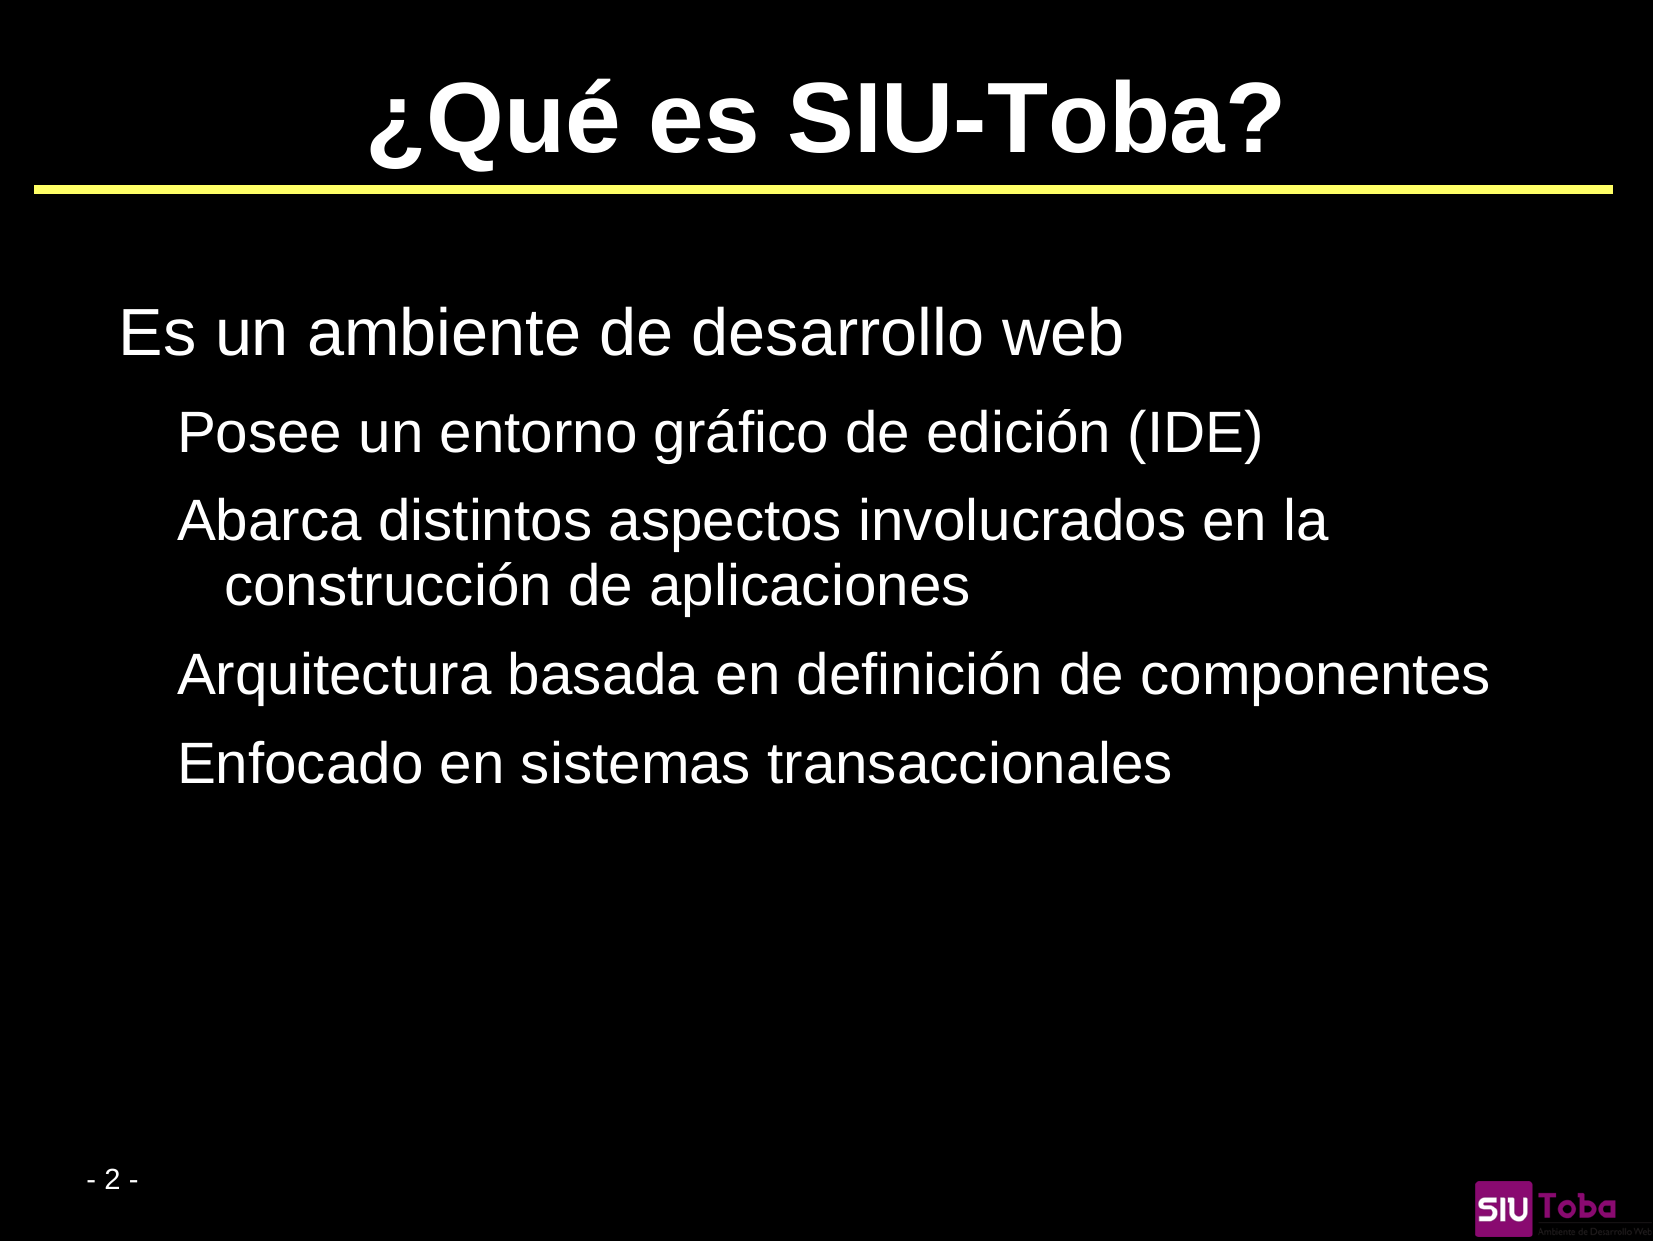

# ¿Qué es SIU-Toba?
 Es un ambiente de desarrollo web
Posee un entorno gráfico de edición (IDE)
Abarca distintos aspectos involucrados en la construcción de aplicaciones
Arquitectura basada en definición de componentes
Enfocado en sistemas transaccionales
2